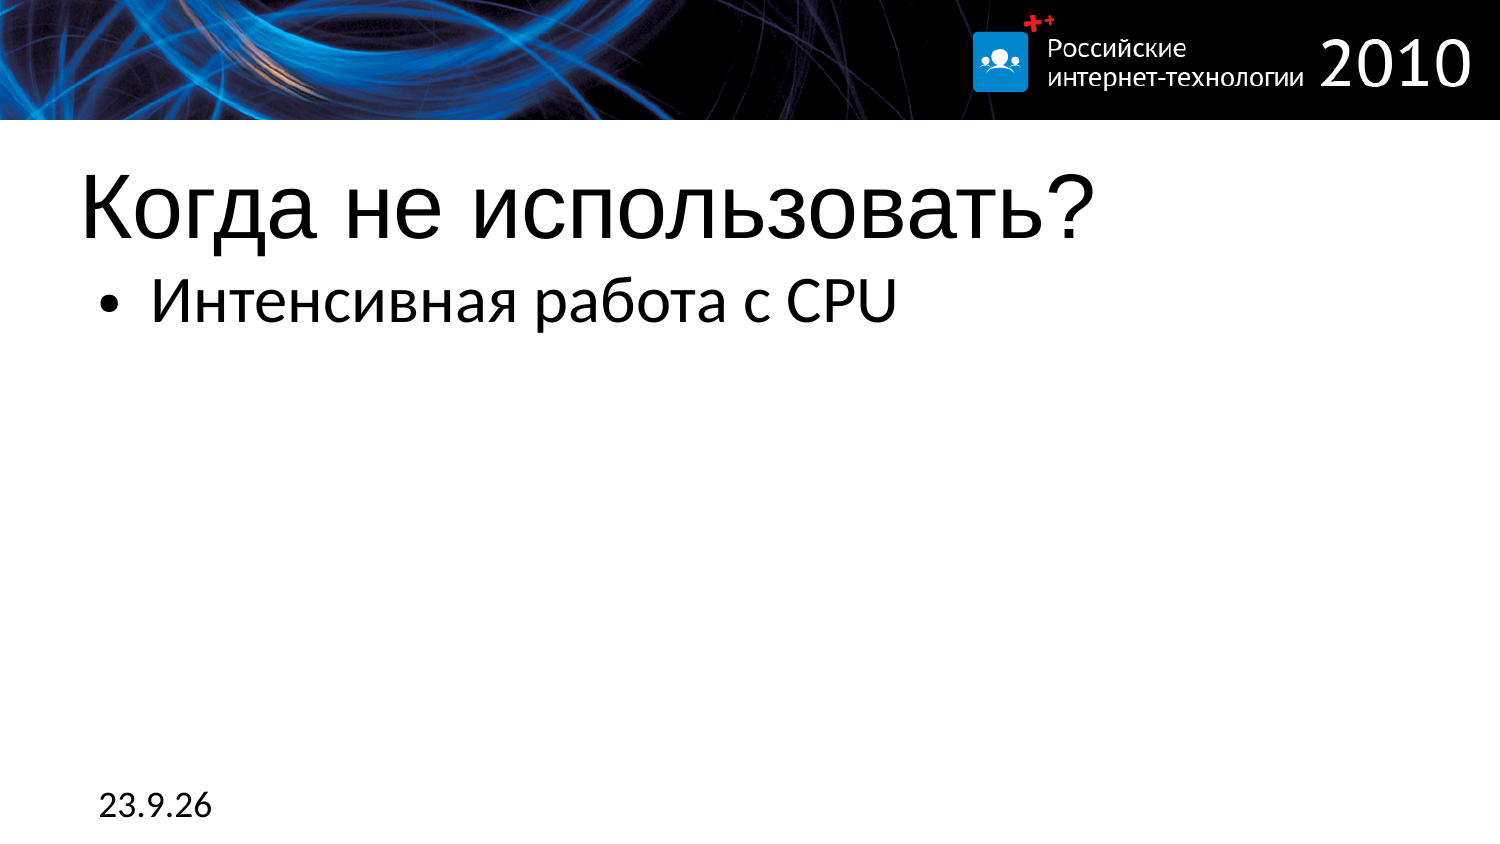

# Когда не использовать?
Интенсивная работа с CPU